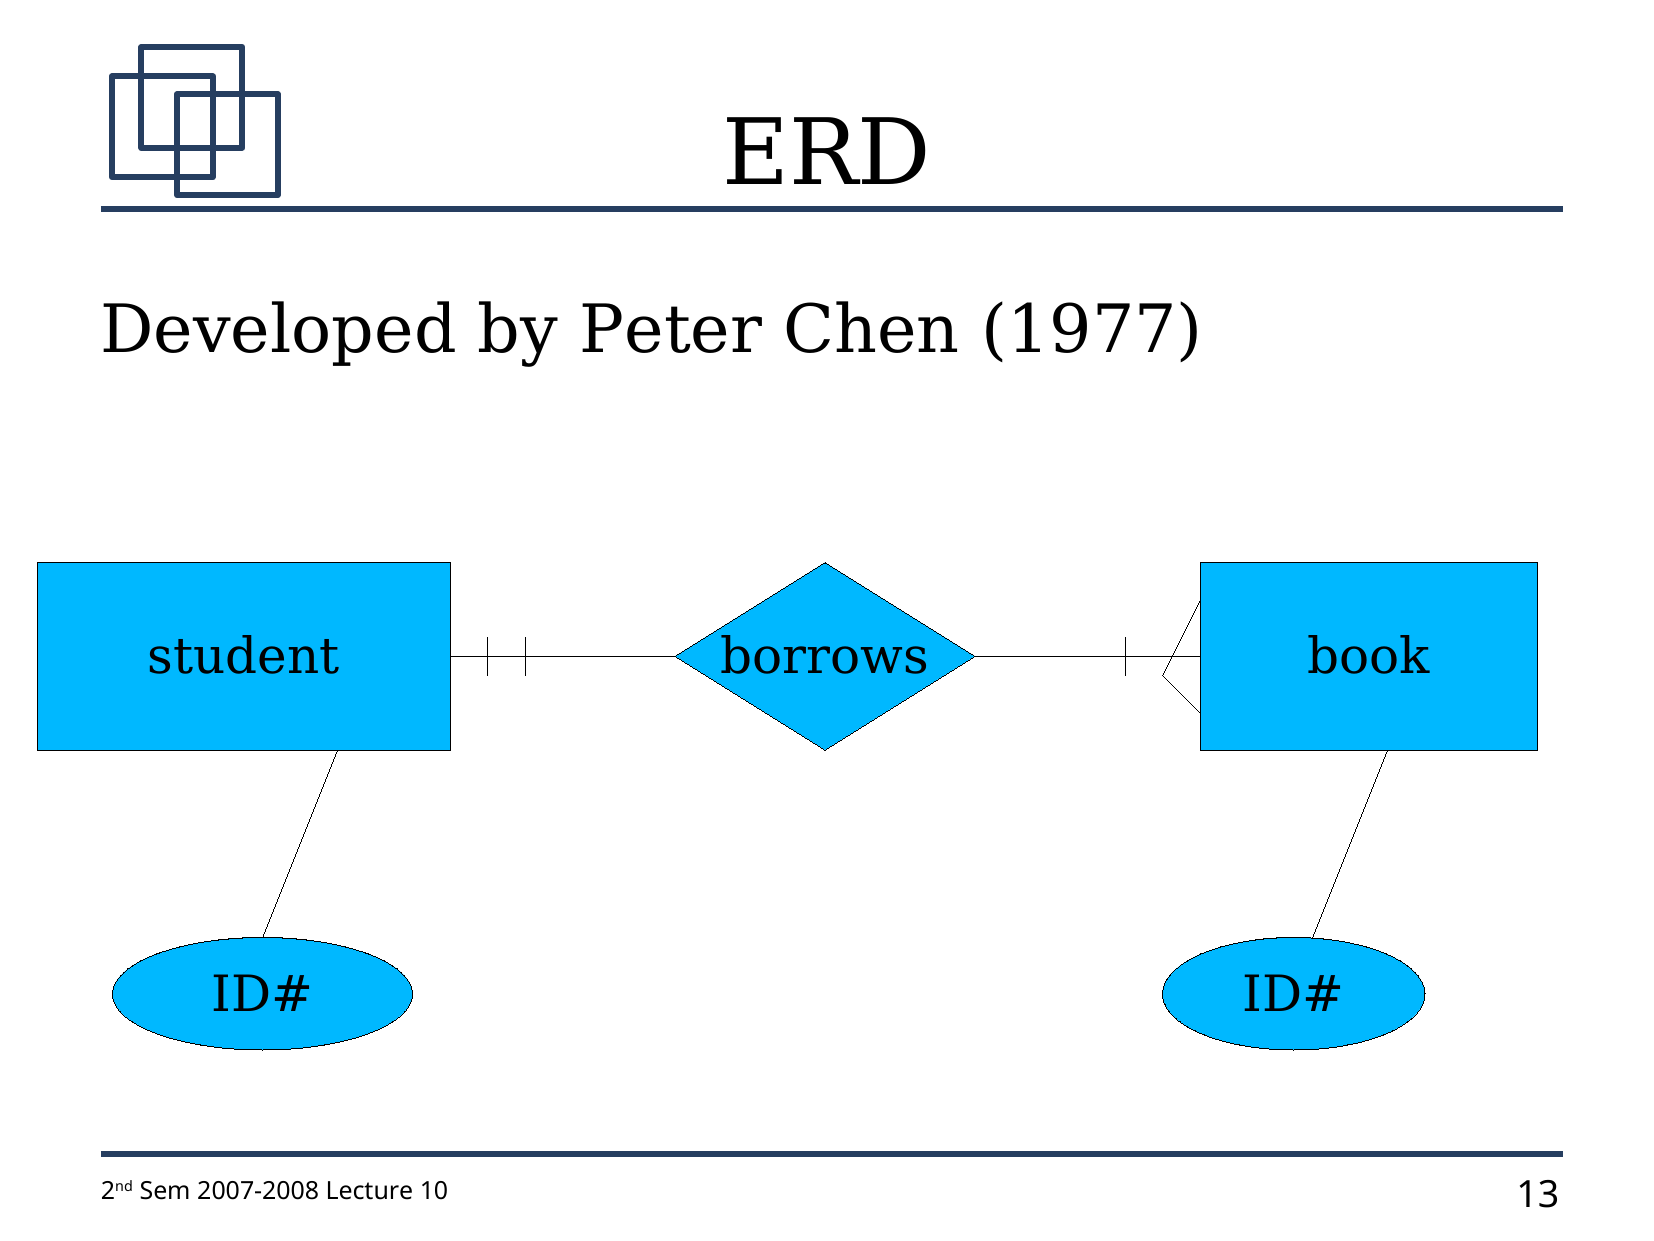

# ERD
Developed by Peter Chen (1977)
student
borrows
book
ID#
ID#